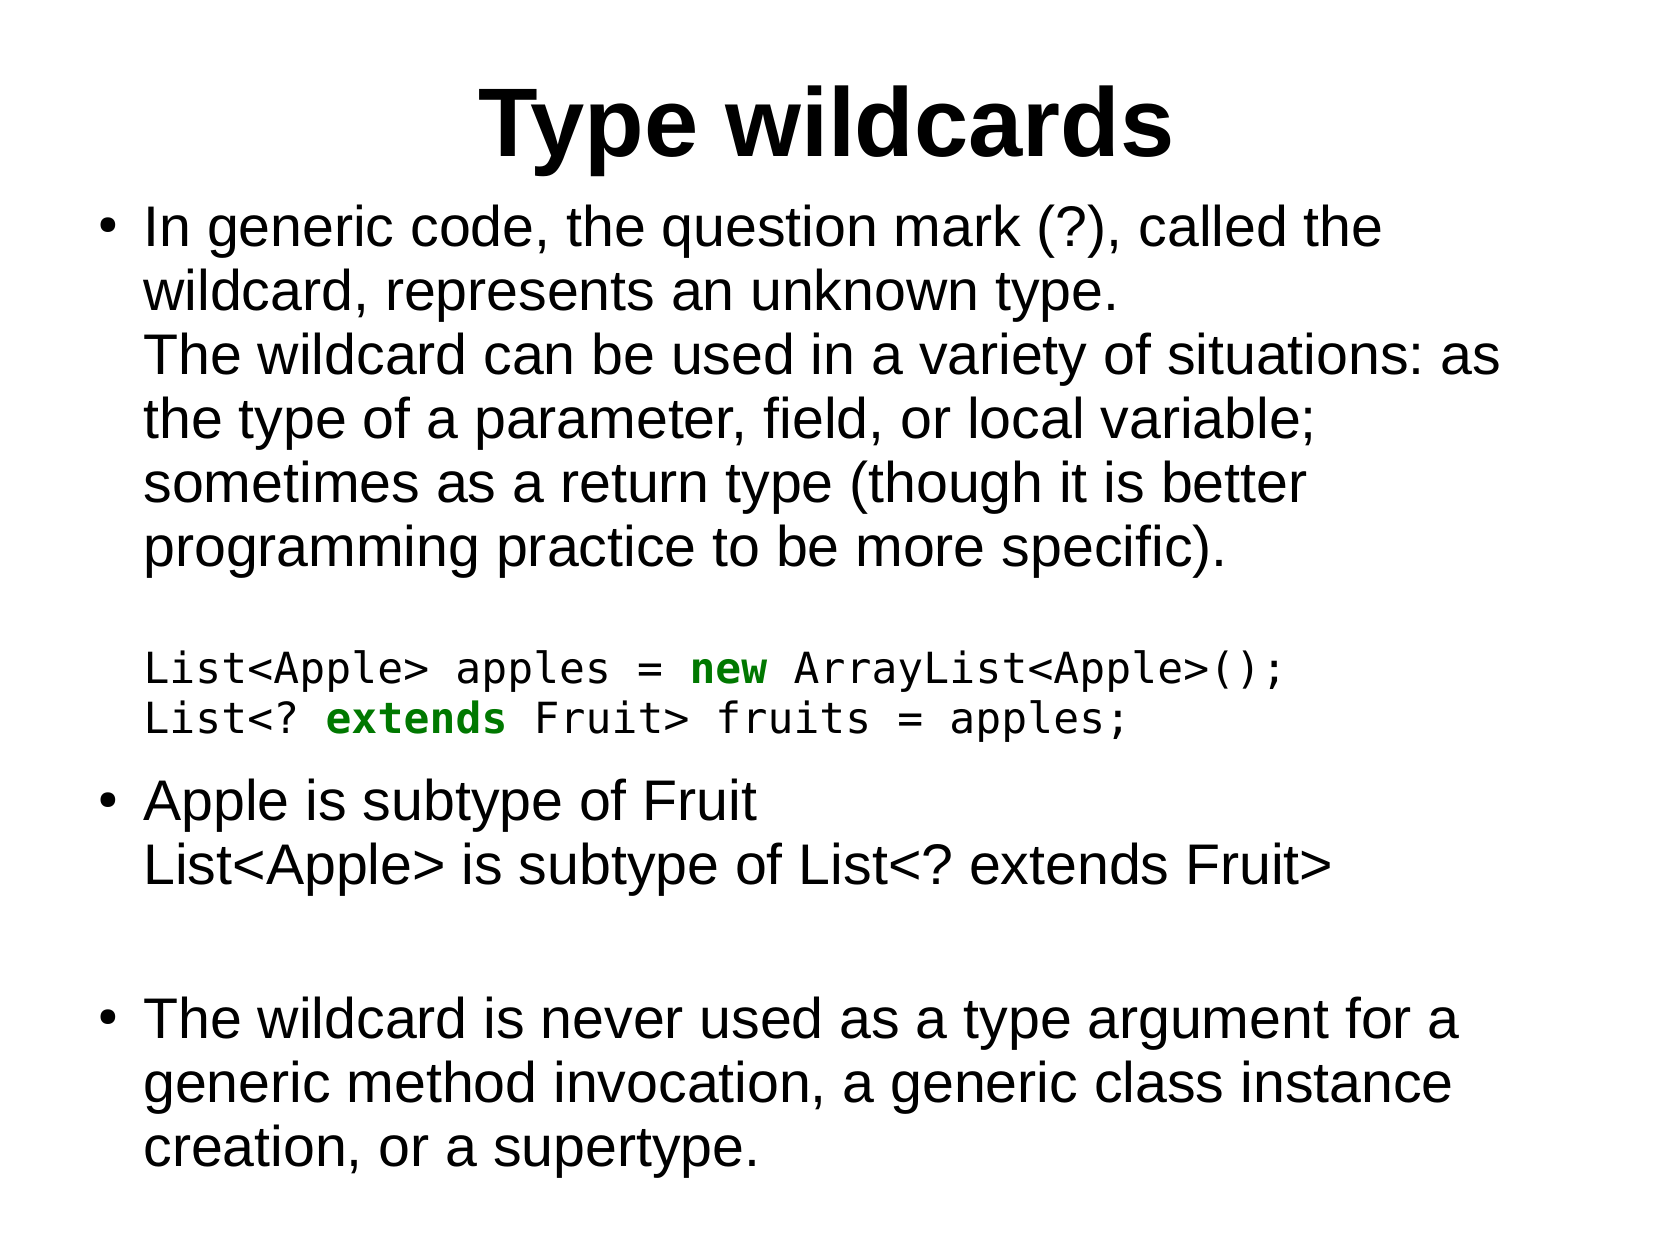

# Type wildcards
In generic code, the question mark (?), called the wildcard, represents an unknown type.
The wildcard can be used in a variety of situations: as the type of a parameter, field, or local variable; sometimes as a return type (though it is better programming practice to be more specific).
List<Apple> apples = new ArrayList<Apple>();
List<? extends Fruit> fruits = apples;
Apple is subtype of Fruit
List<Apple> is subtype of List<? extends Fruit>
The wildcard is never used as a type argument for a generic method invocation, a generic class instance creation, or a supertype.